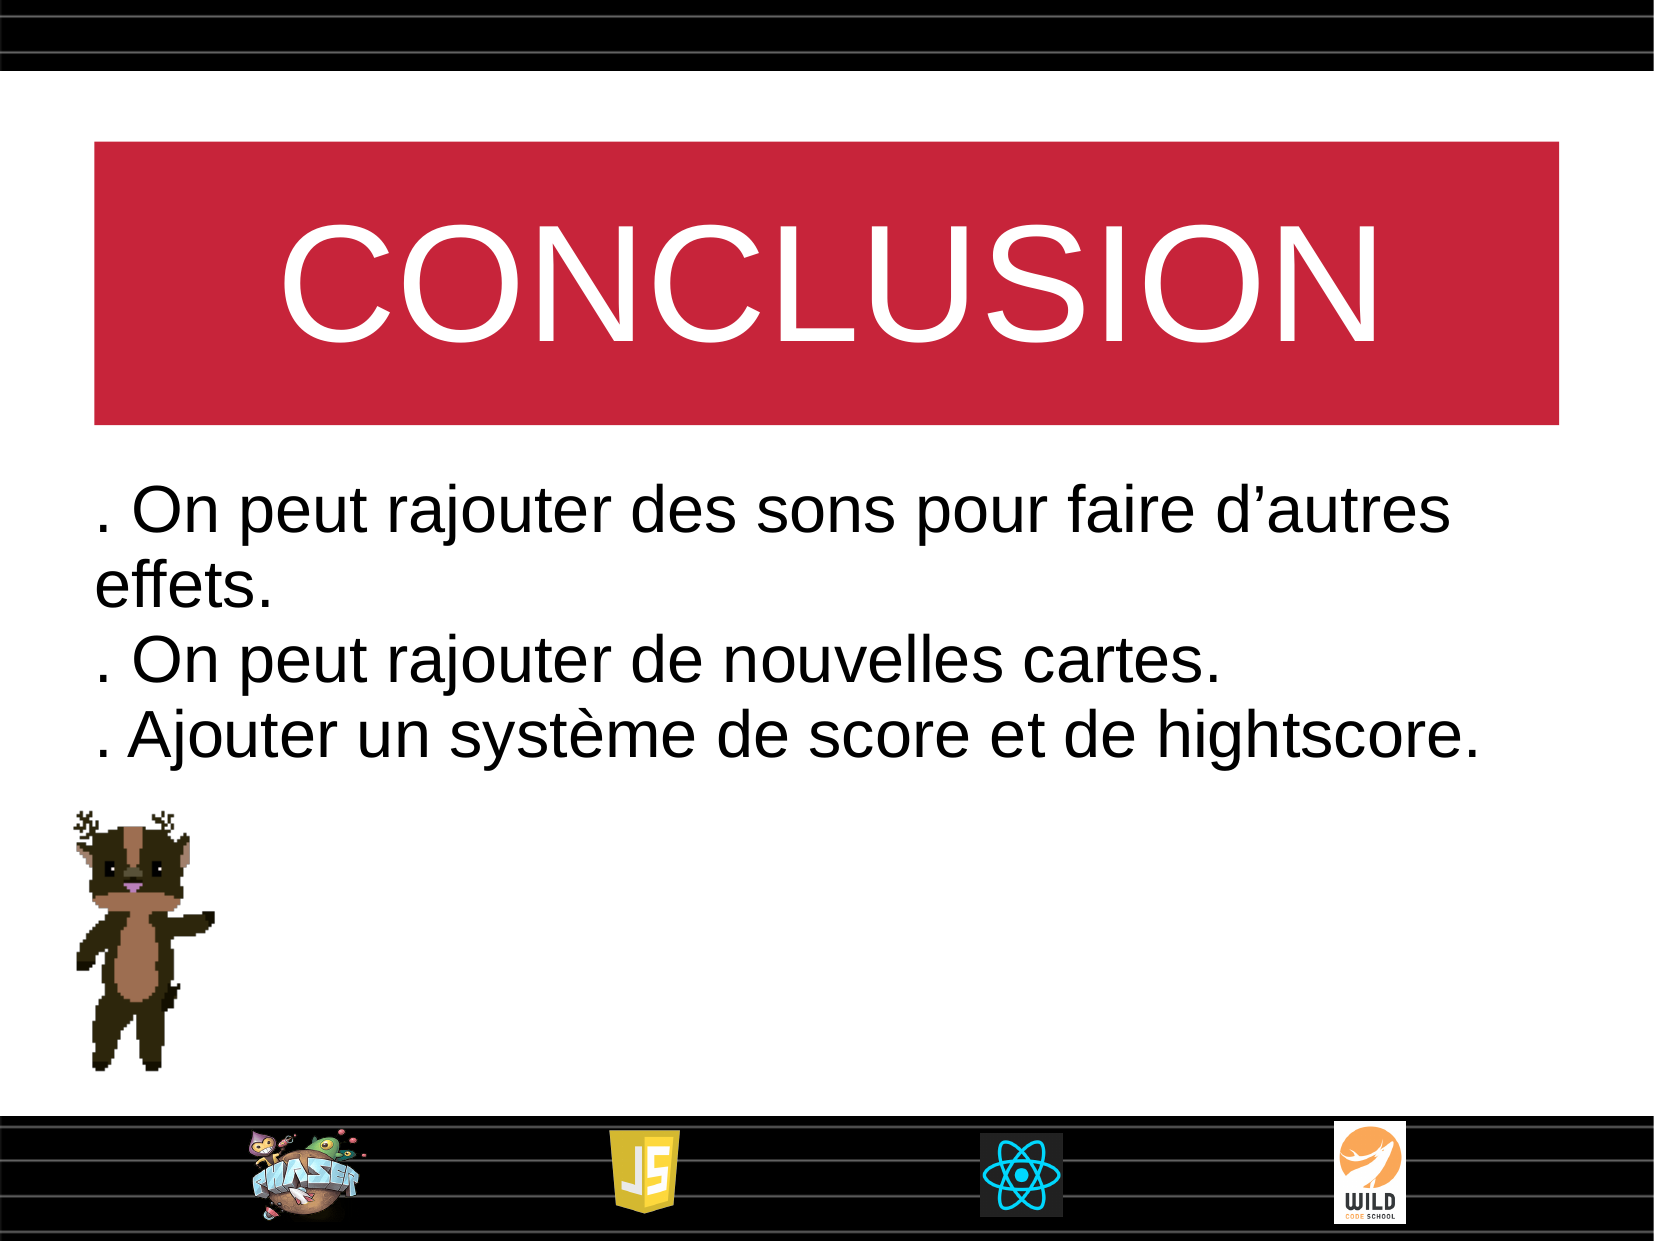

# CONCLUSION
. On peut rajouter des sons pour faire d’autres effets.
. On peut rajouter de nouvelles cartes.
. Ajouter un système de score et de hightscore.